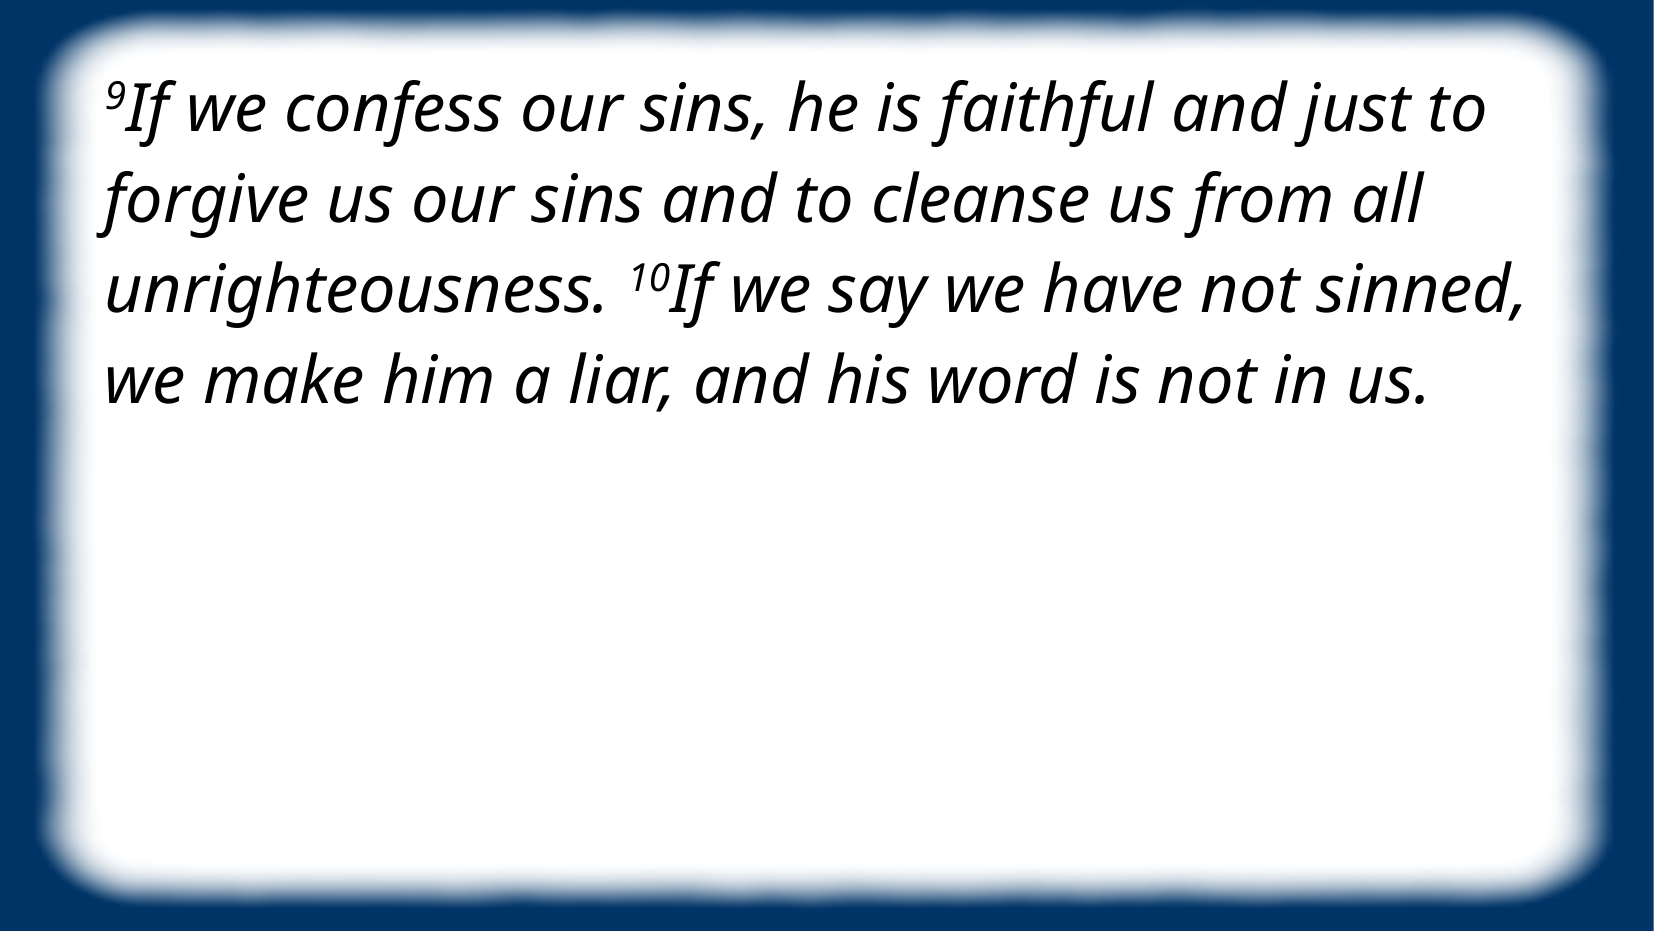

9If we confess our sins, he is faithful and just to forgive us our sins and to cleanse us from all unrighteousness. 10If we say we have not sinned, we make him a liar, and his word is not in us.